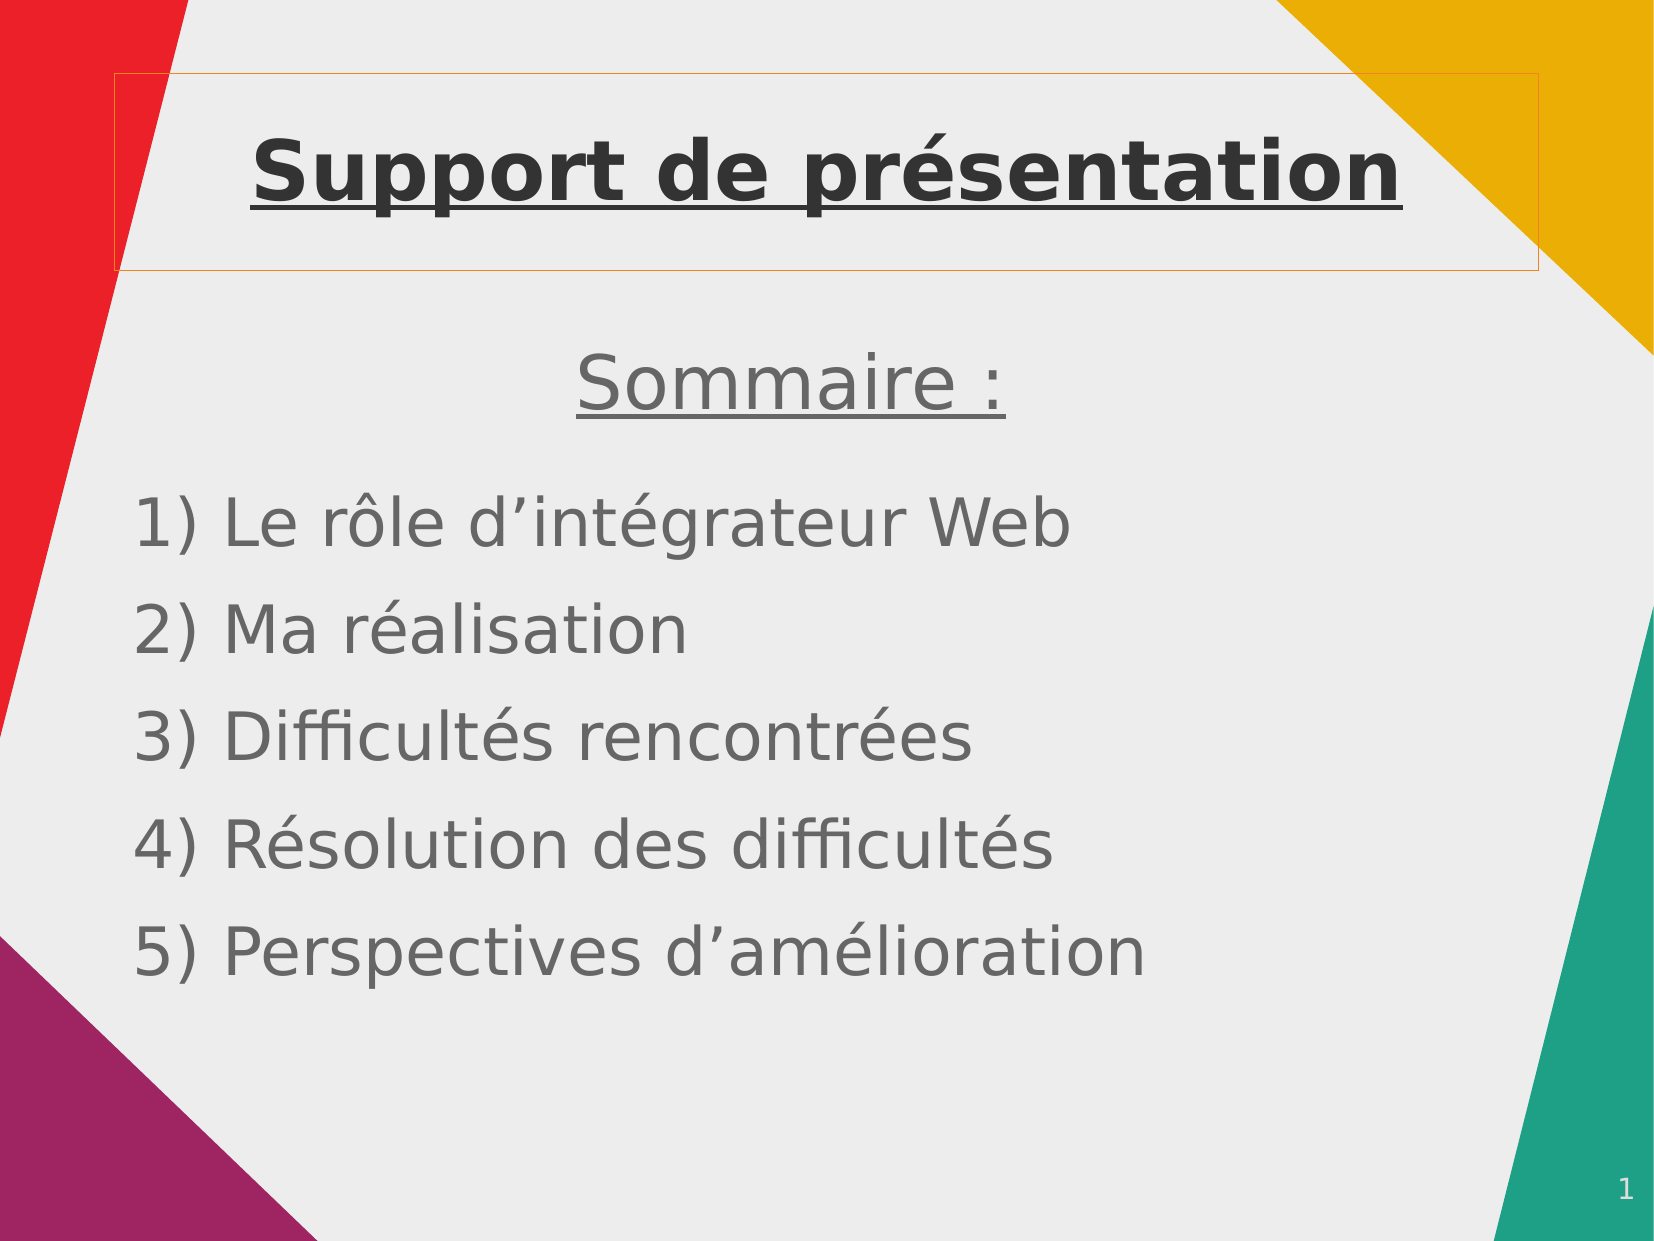

# Support de présentation
						Sommaire :
 Le rôle d’intégrateur Web
 Ma réalisation
 Difficultés rencontrées
 Résolution des difficultés
 Perspectives d’amélioration
1